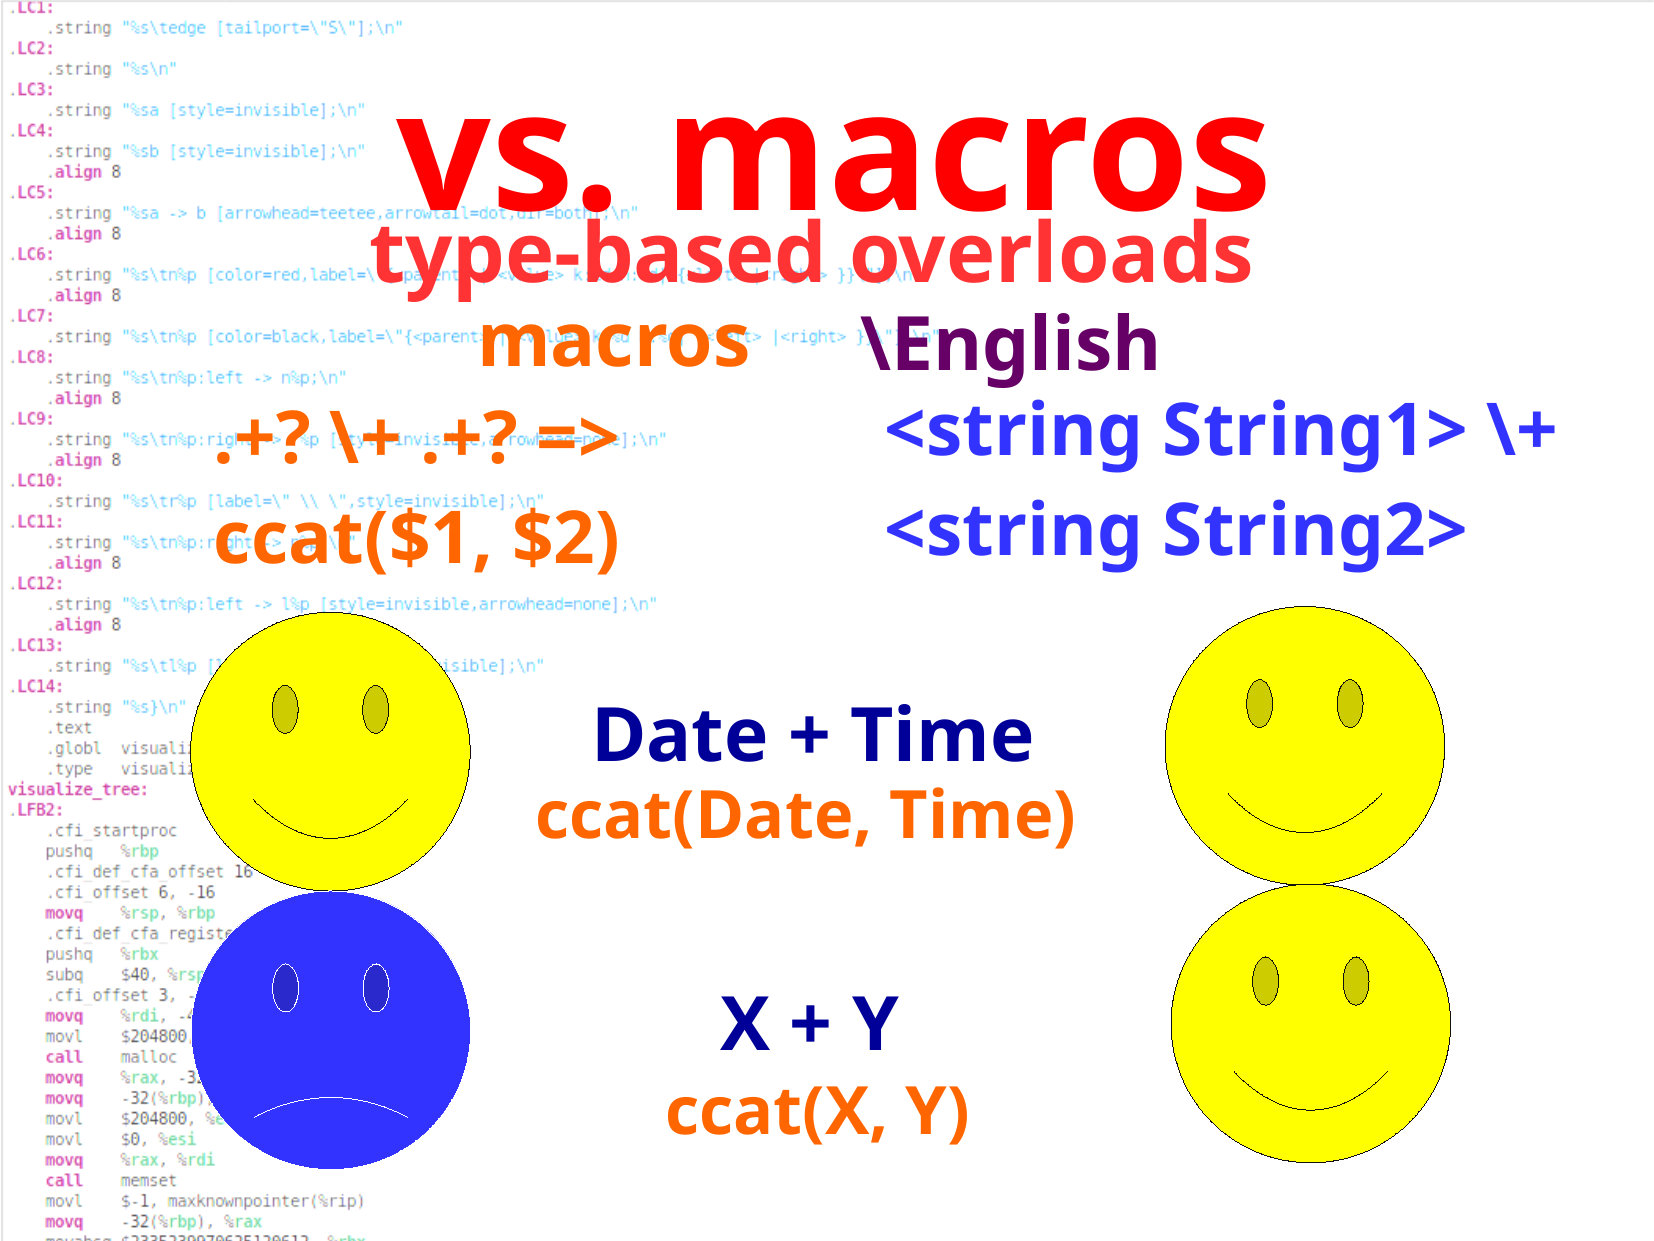

vs. macros
type-based overloads
macros
\English
<string String1> \+ <string String2>
.+? \+ .+? => ccat($1, $2)
Date + Time
ccat(Date, Time)
X + Y
ccat(X, Y)